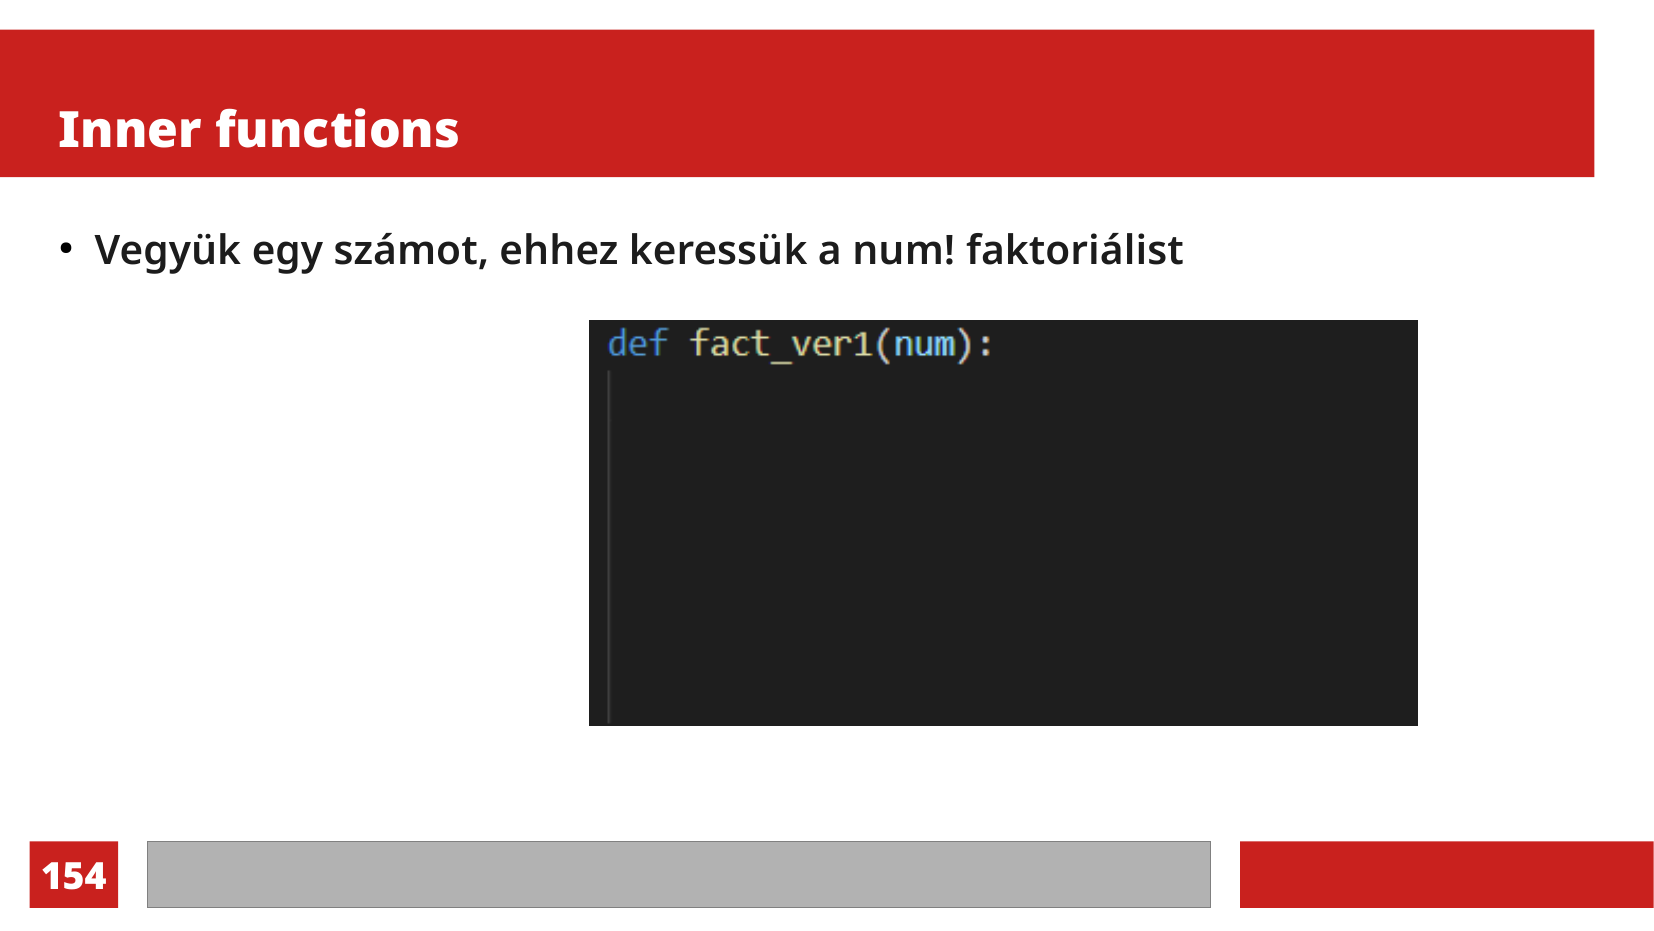

# Inner functions
Vegyük egy számot, ehhez keressük a num! faktoriálist
154